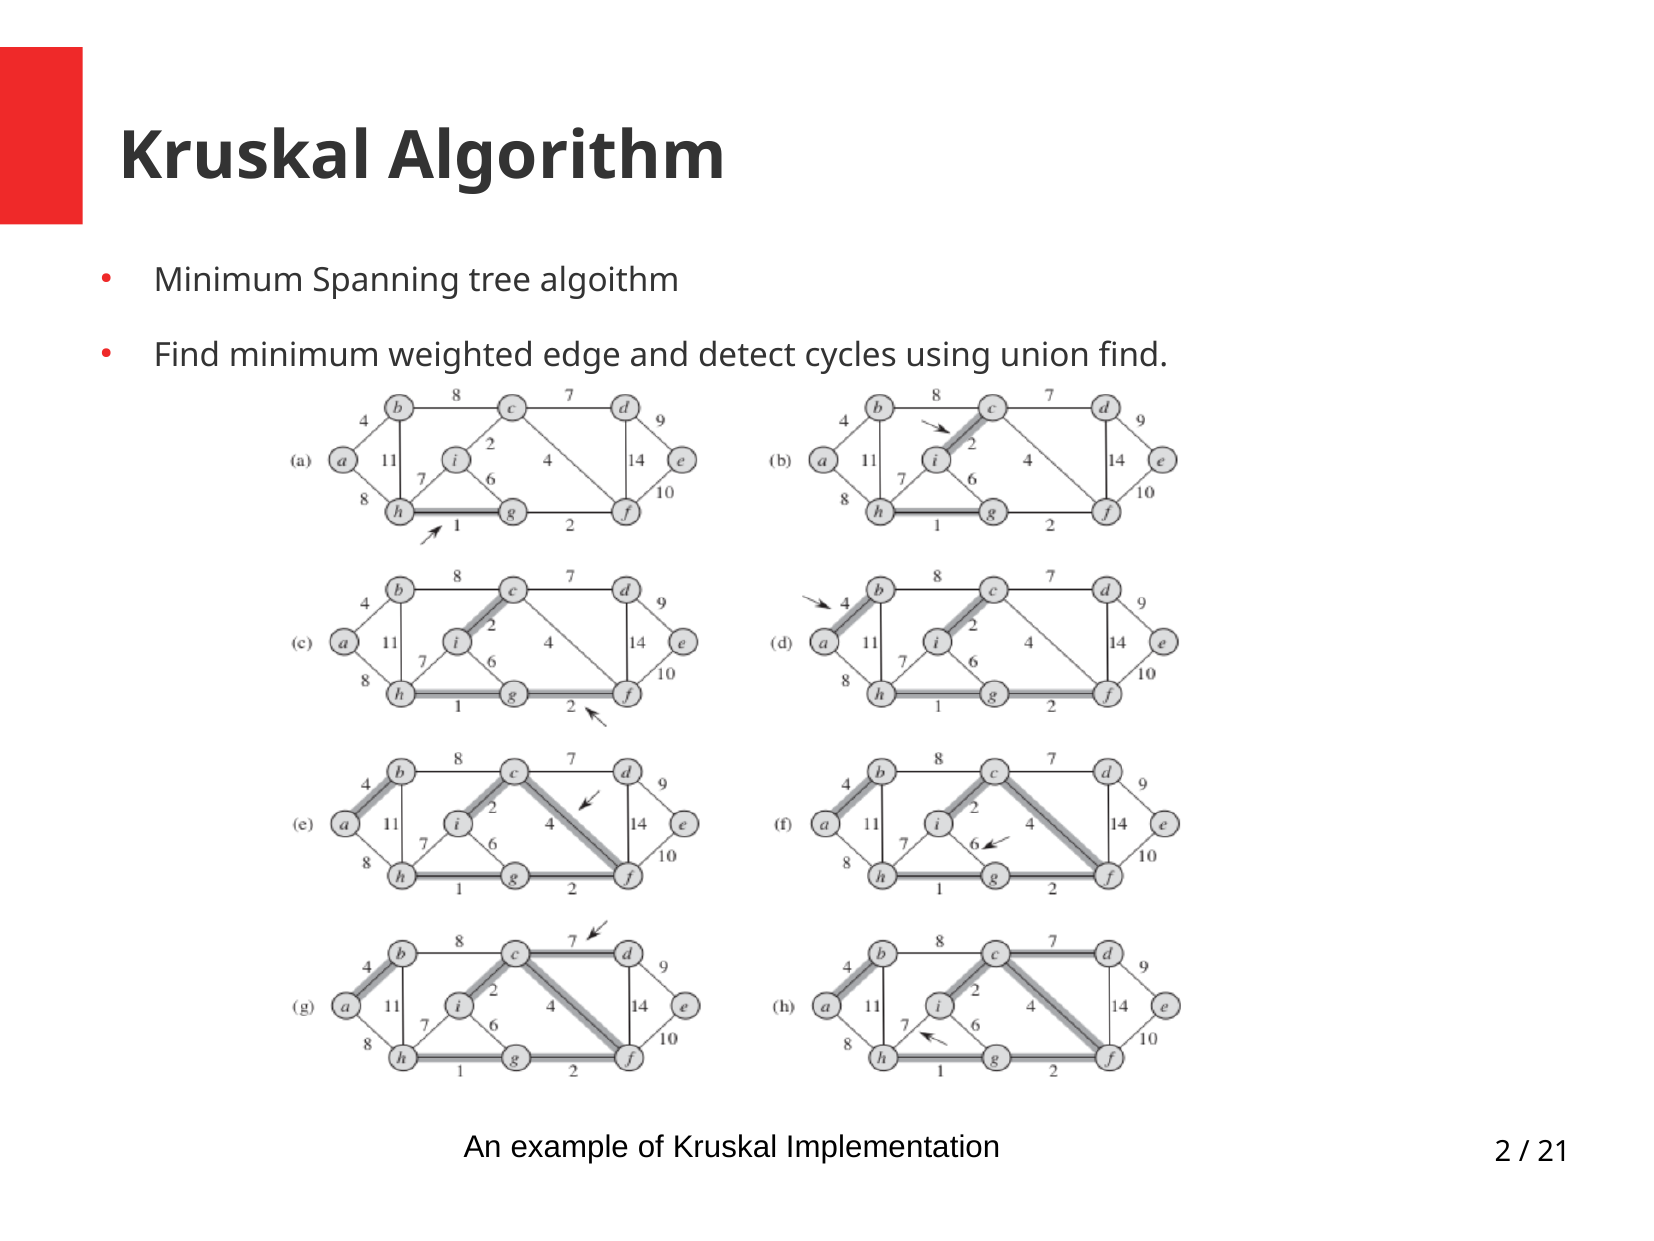

# Kruskal Algorithm
Minimum Spanning tree algoithm
Find minimum weighted edge and detect cycles using union find.
An example of Kruskal Implementation
2